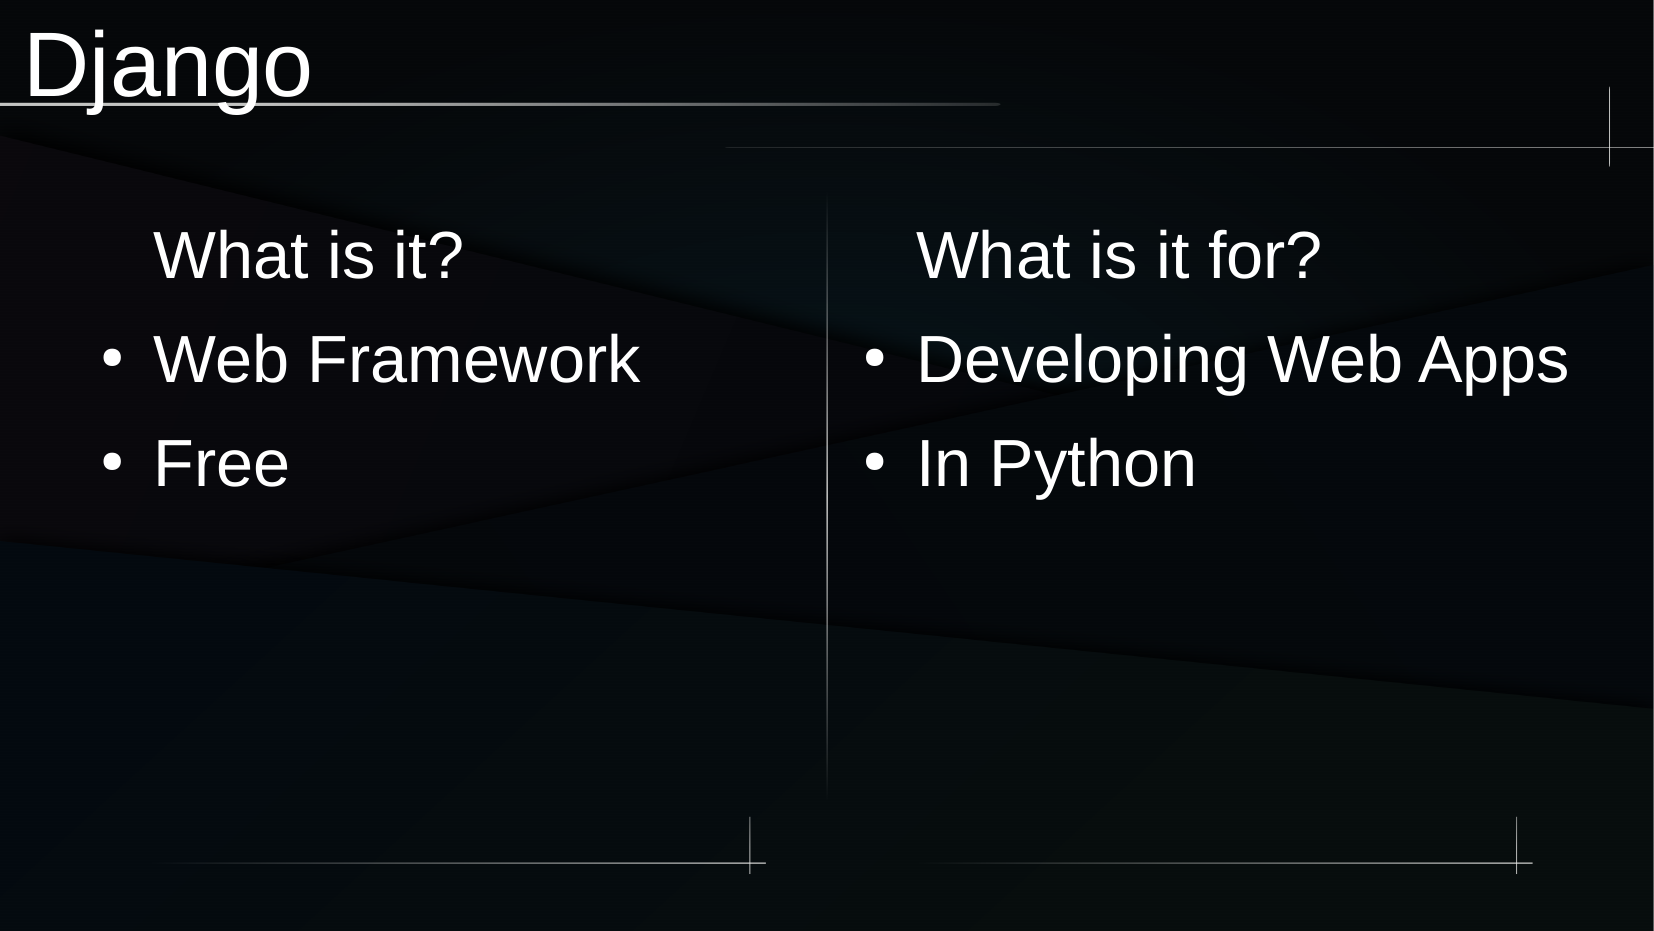

# Django
What is it?
Web Framework
Free
What is it for?
Developing Web Apps
In Python